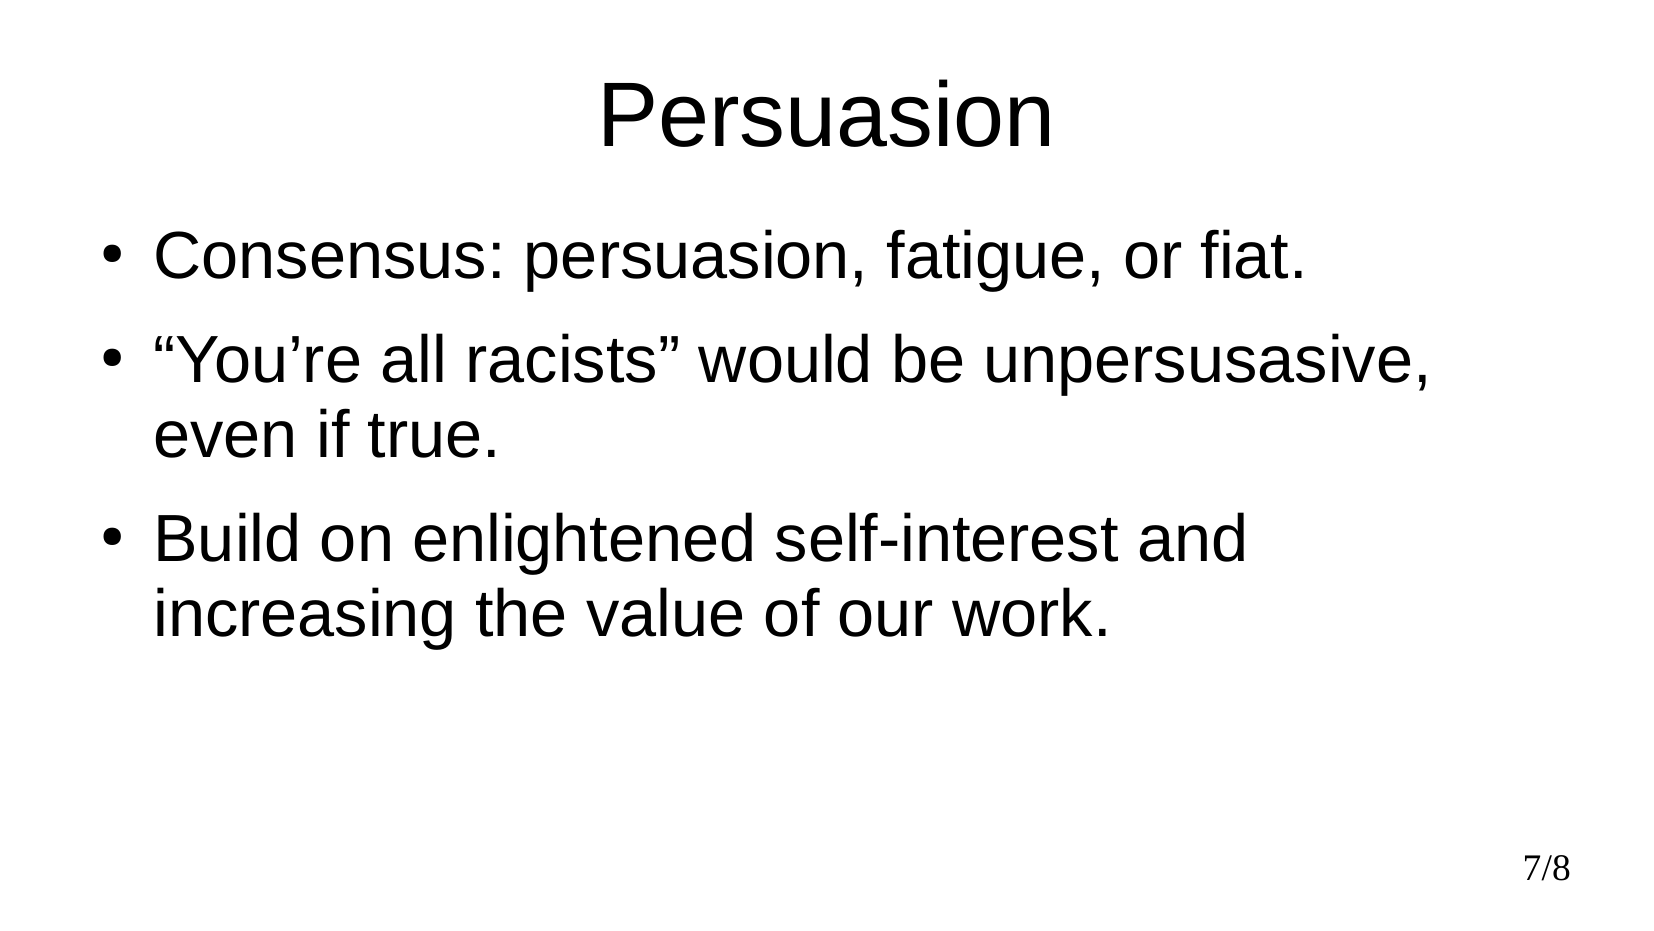

# Persuasion
Consensus: persuasion, fatigue, or fiat.
“You’re all racists” would be unpersusasive, even if true.
Build on enlightened self-interest and increasing the value of our work.
7